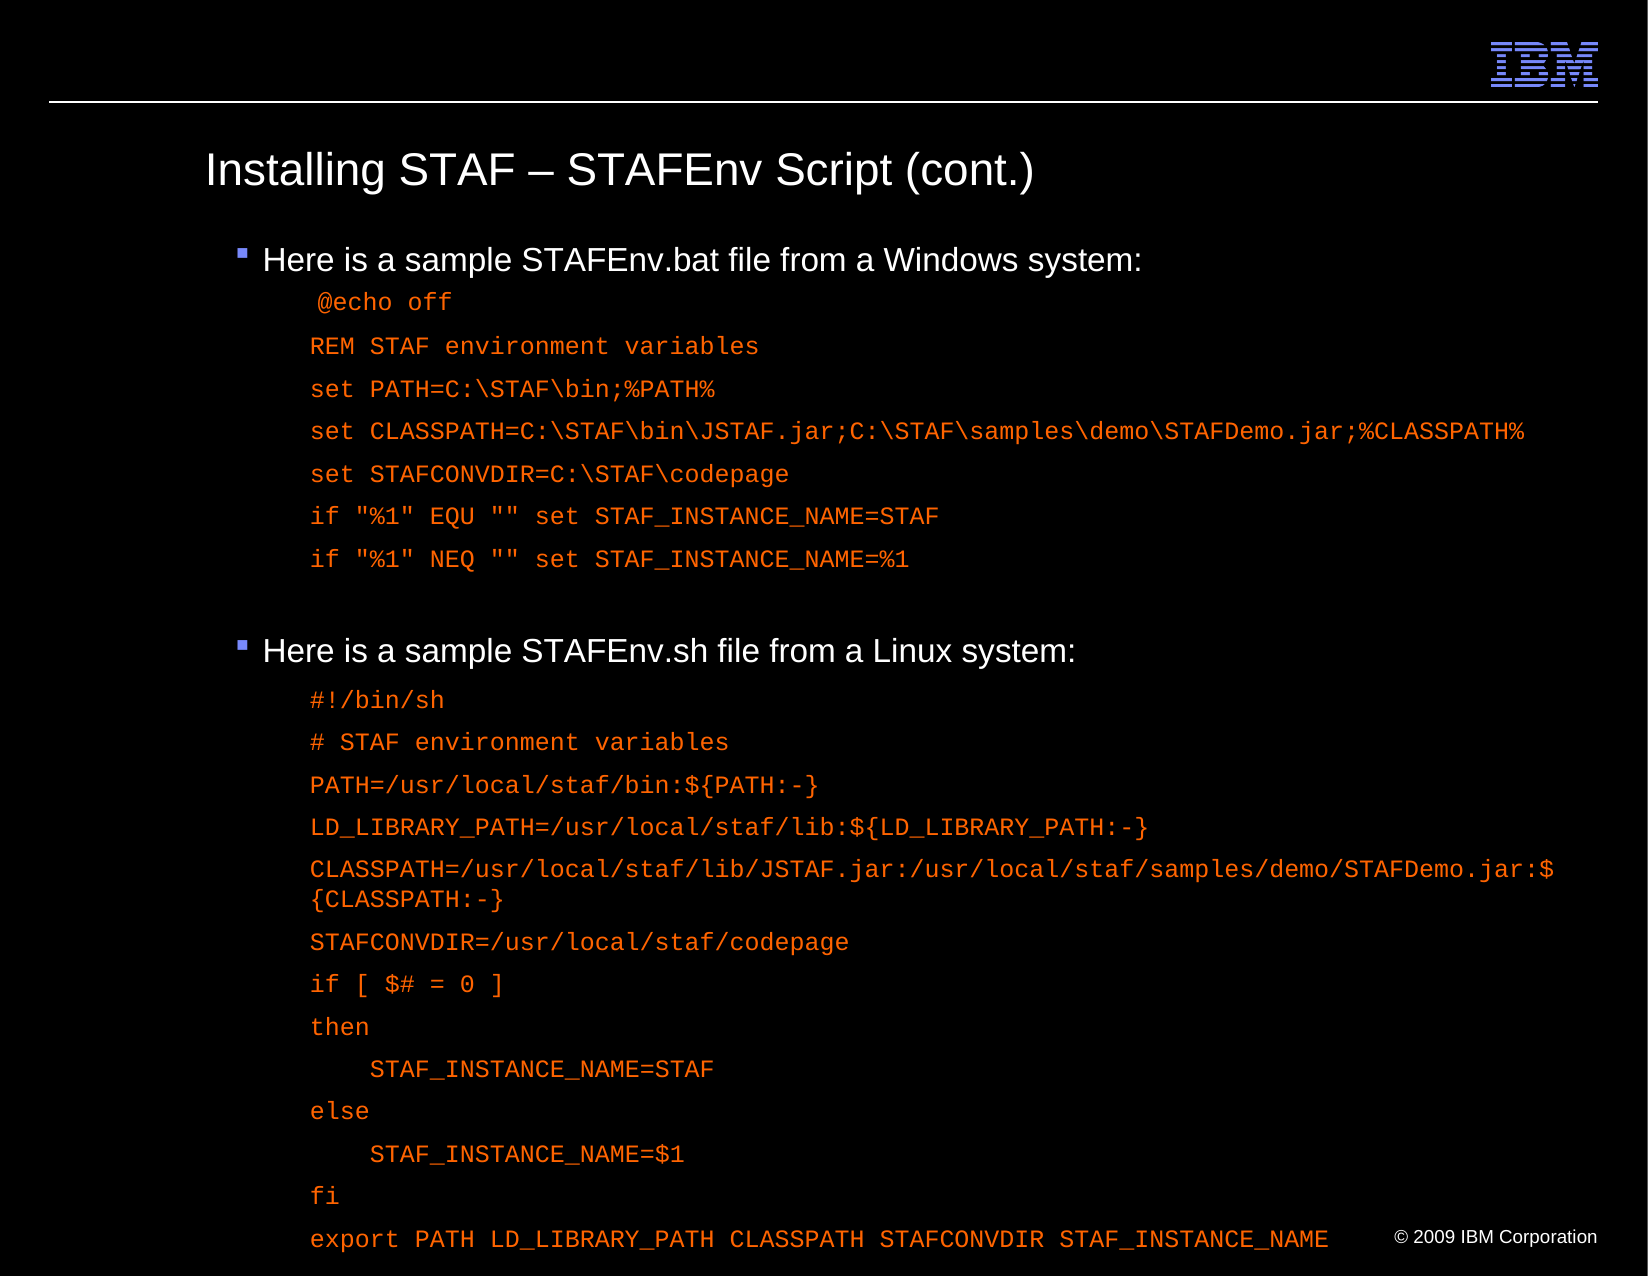

# Installing STAF – STAFEnv Script (cont.)
Here is a sample STAFEnv.bat file from a Windows system:
 @echo off
REM STAF environment variables
set PATH=C:\STAF\bin;%PATH%
set CLASSPATH=C:\STAF\bin\JSTAF.jar;C:\STAF\samples\demo\STAFDemo.jar;%CLASSPATH%
set STAFCONVDIR=C:\STAF\codepage
if "%1" EQU "" set STAF_INSTANCE_NAME=STAF
if "%1" NEQ "" set STAF_INSTANCE_NAME=%1
Here is a sample STAFEnv.sh file from a Linux system:
#!/bin/sh
# STAF environment variables
PATH=/usr/local/staf/bin:${PATH:-}
LD_LIBRARY_PATH=/usr/local/staf/lib:${LD_LIBRARY_PATH:-}
CLASSPATH=/usr/local/staf/lib/JSTAF.jar:/usr/local/staf/samples/demo/STAFDemo.jar:${CLASSPATH:-}
STAFCONVDIR=/usr/local/staf/codepage
if [ $# = 0 ]
then
 STAF_INSTANCE_NAME=STAF
else
 STAF_INSTANCE_NAME=$1
fi
export PATH LD_LIBRARY_PATH CLASSPATH STAFCONVDIR STAF_INSTANCE_NAME